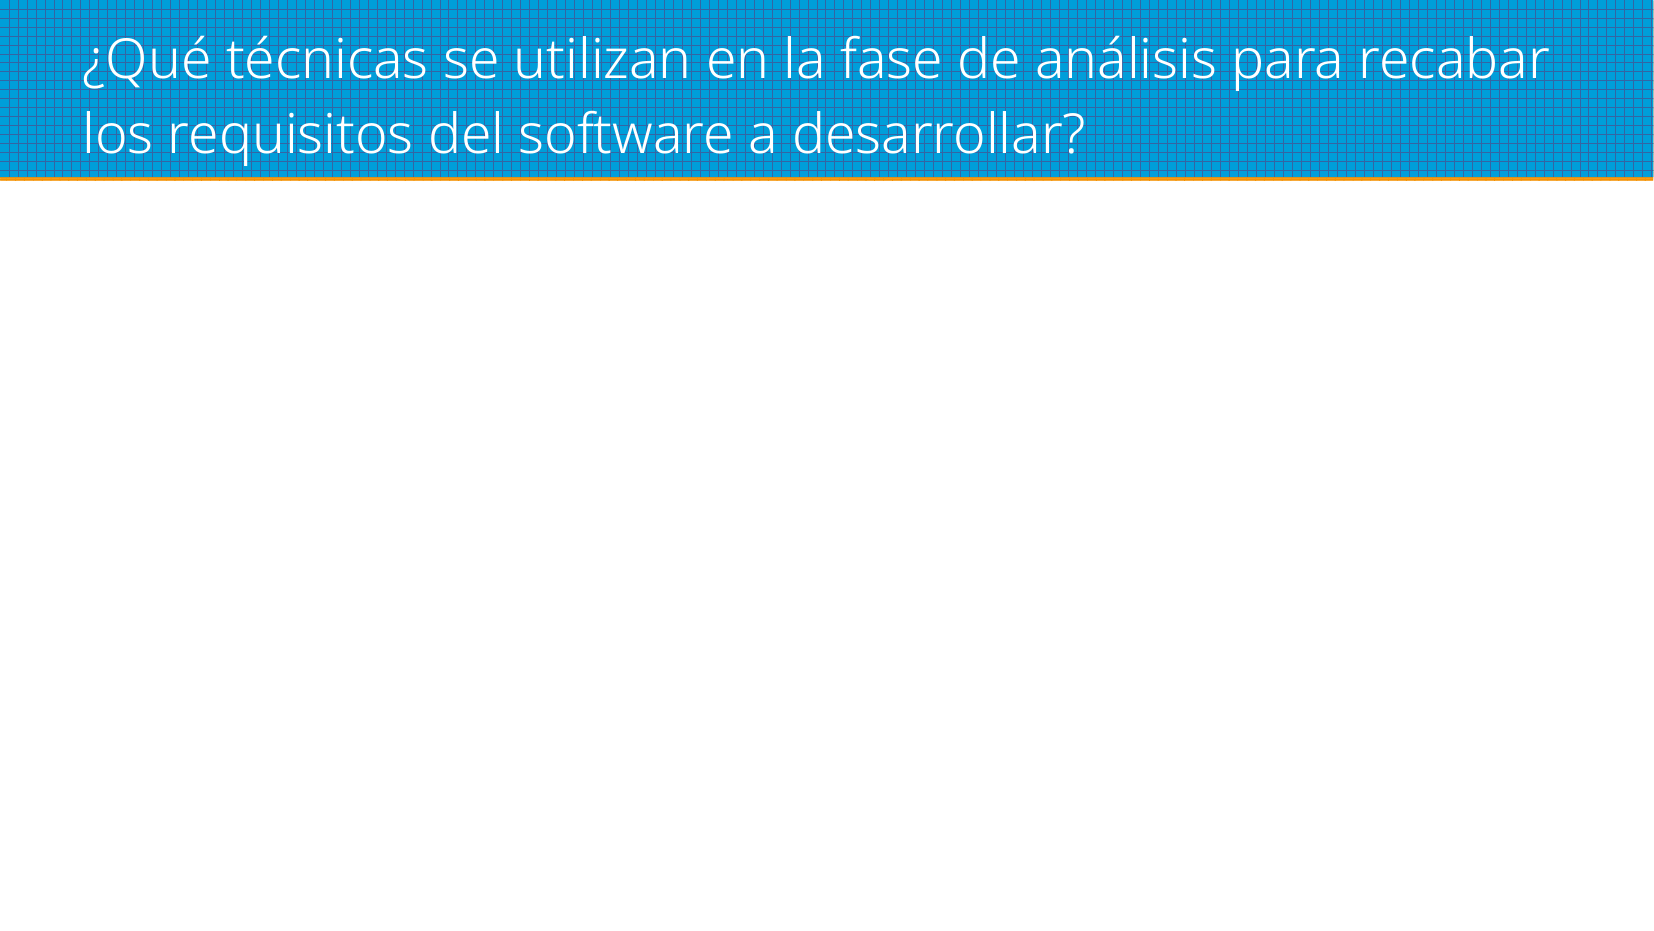

# ¿Qué técnicas se utilizan en la fase de análisis para recabar los requisitos del software a desarrollar?